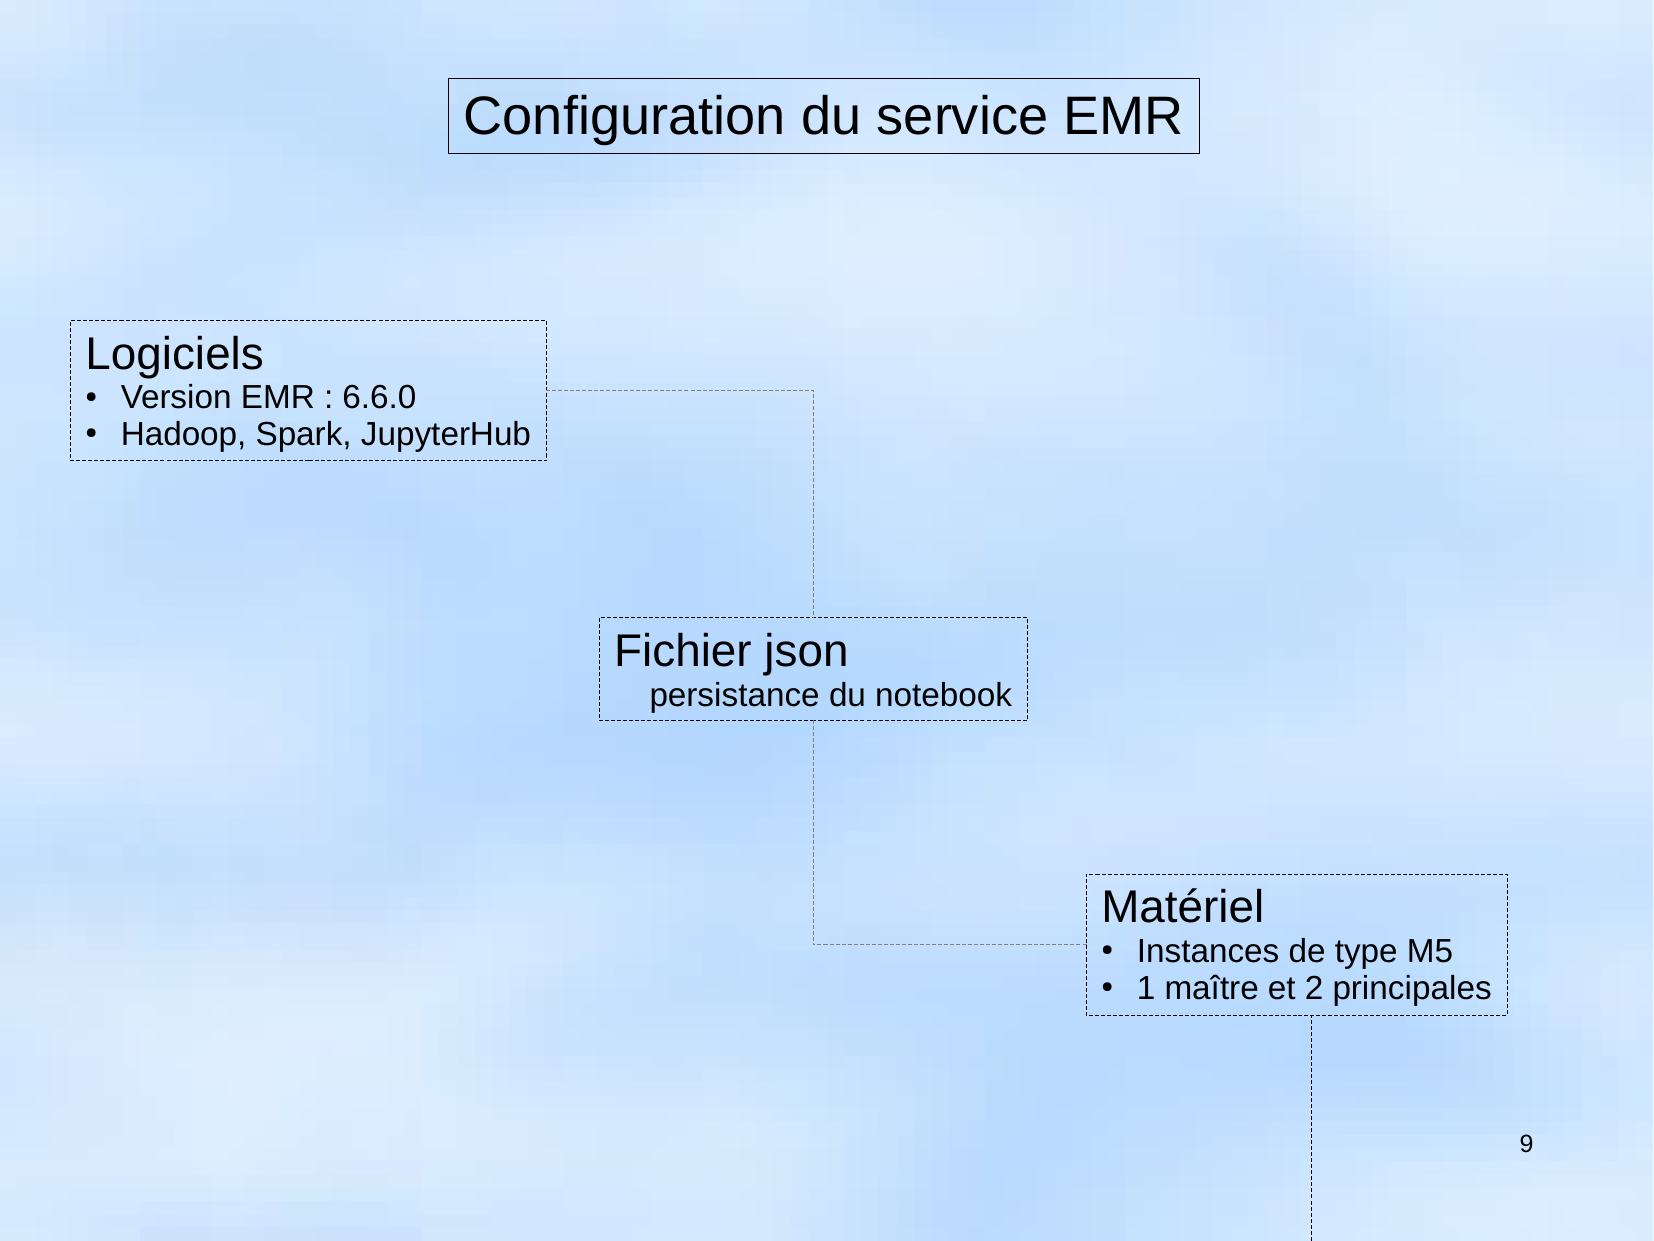

Configuration du service EMR
Logiciels
Version EMR : 6.6.0
Hadoop, Spark, JupyterHub
Fichier json
persistance du notebook
Matériel
Instances de type M5
1 maître et 2 principales
9